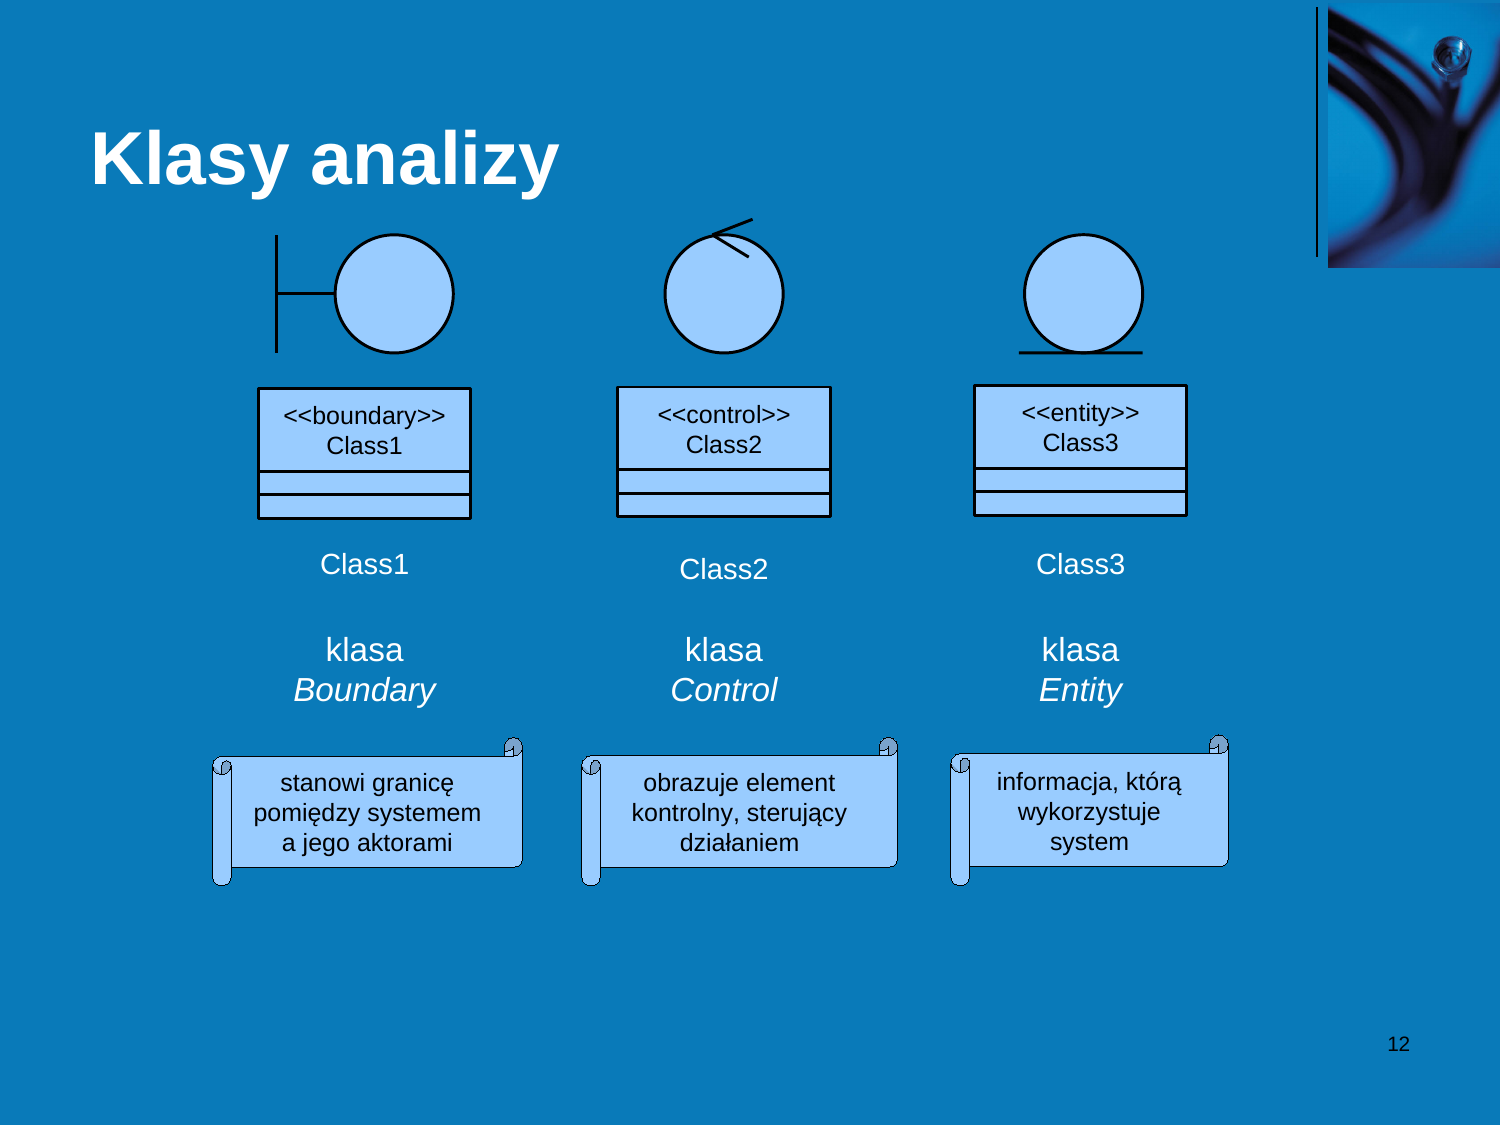

# Klasy analizy
<<entity>>
Class3
<<control>>
Class2
<<boundary>>
Class1
Class1
Class3
Class2
klasa Boundary
klasa Control
klasa Entity
informacja, którą wykorzystuje system
obrazuje element kontrolny, sterujący działaniem
stanowi granicę pomiędzy systemem a jego aktorami
12